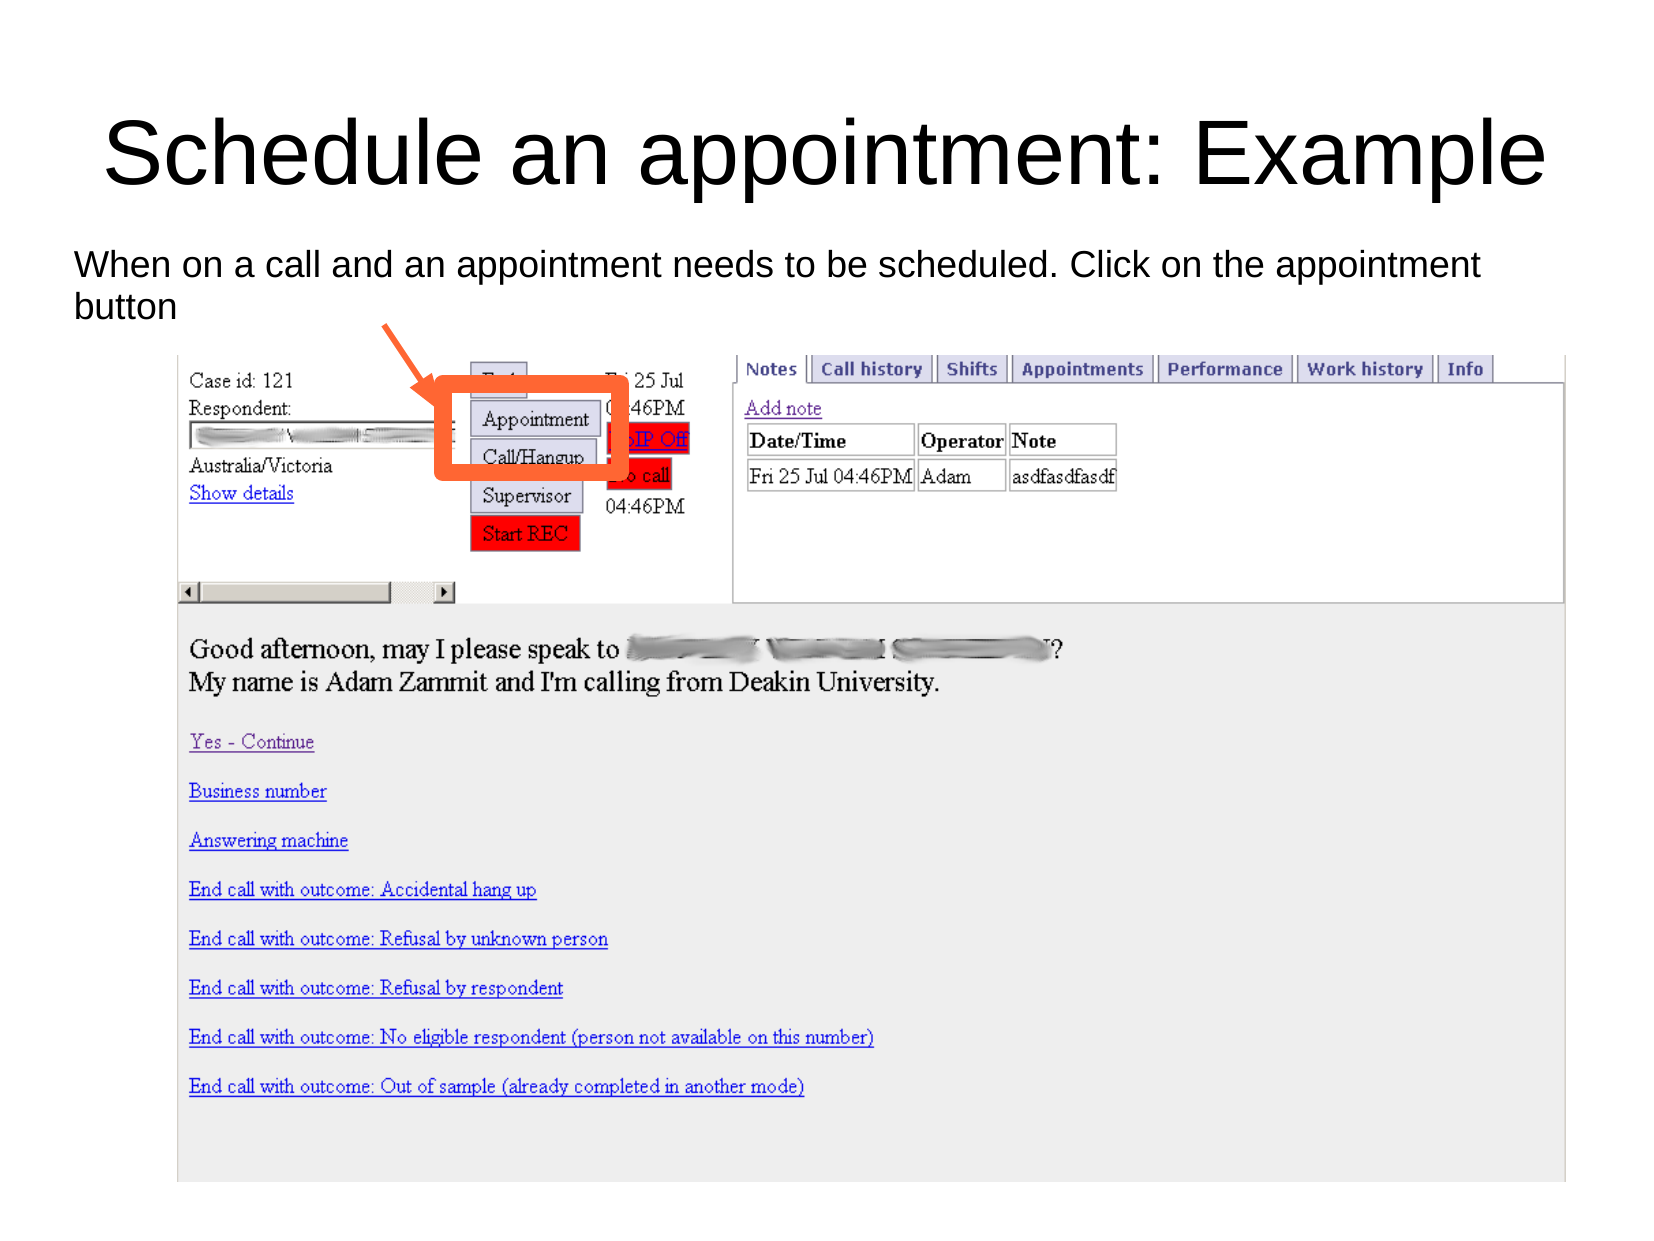

# Schedule an appointment: Example
When on a call and an appointment needs to be scheduled. Click on the appointment button